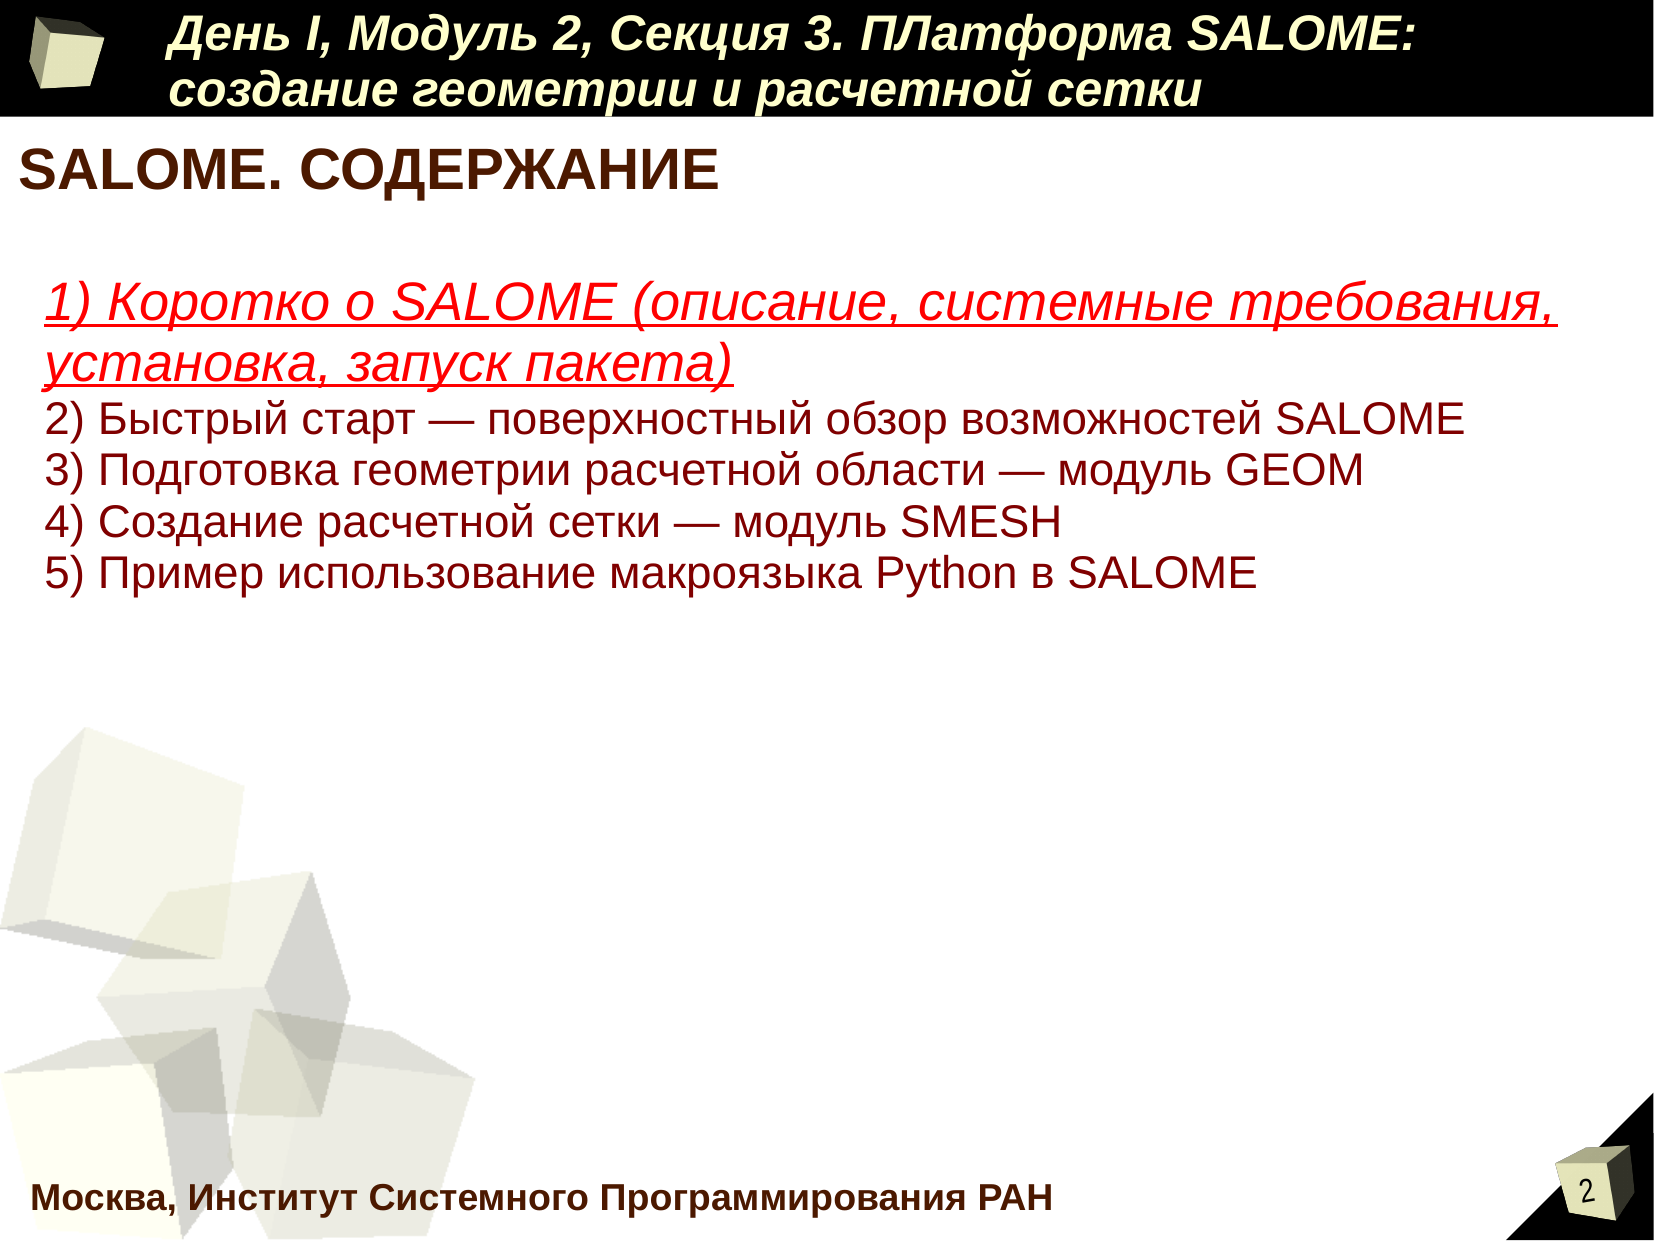

#
SALOME. СОДЕРЖАНИЕ
1) Коротко о SALOME (описание, системные требования, установка, запуск пакета)
2) Быстрый старт — поверхностный обзор возможностей SALOME
3) Подготовка геометрии расчетной области — модуль GEOM
4) Создание расчетной сетки — модуль SMESH
5) Пример использование макроязыка Python в SALOME